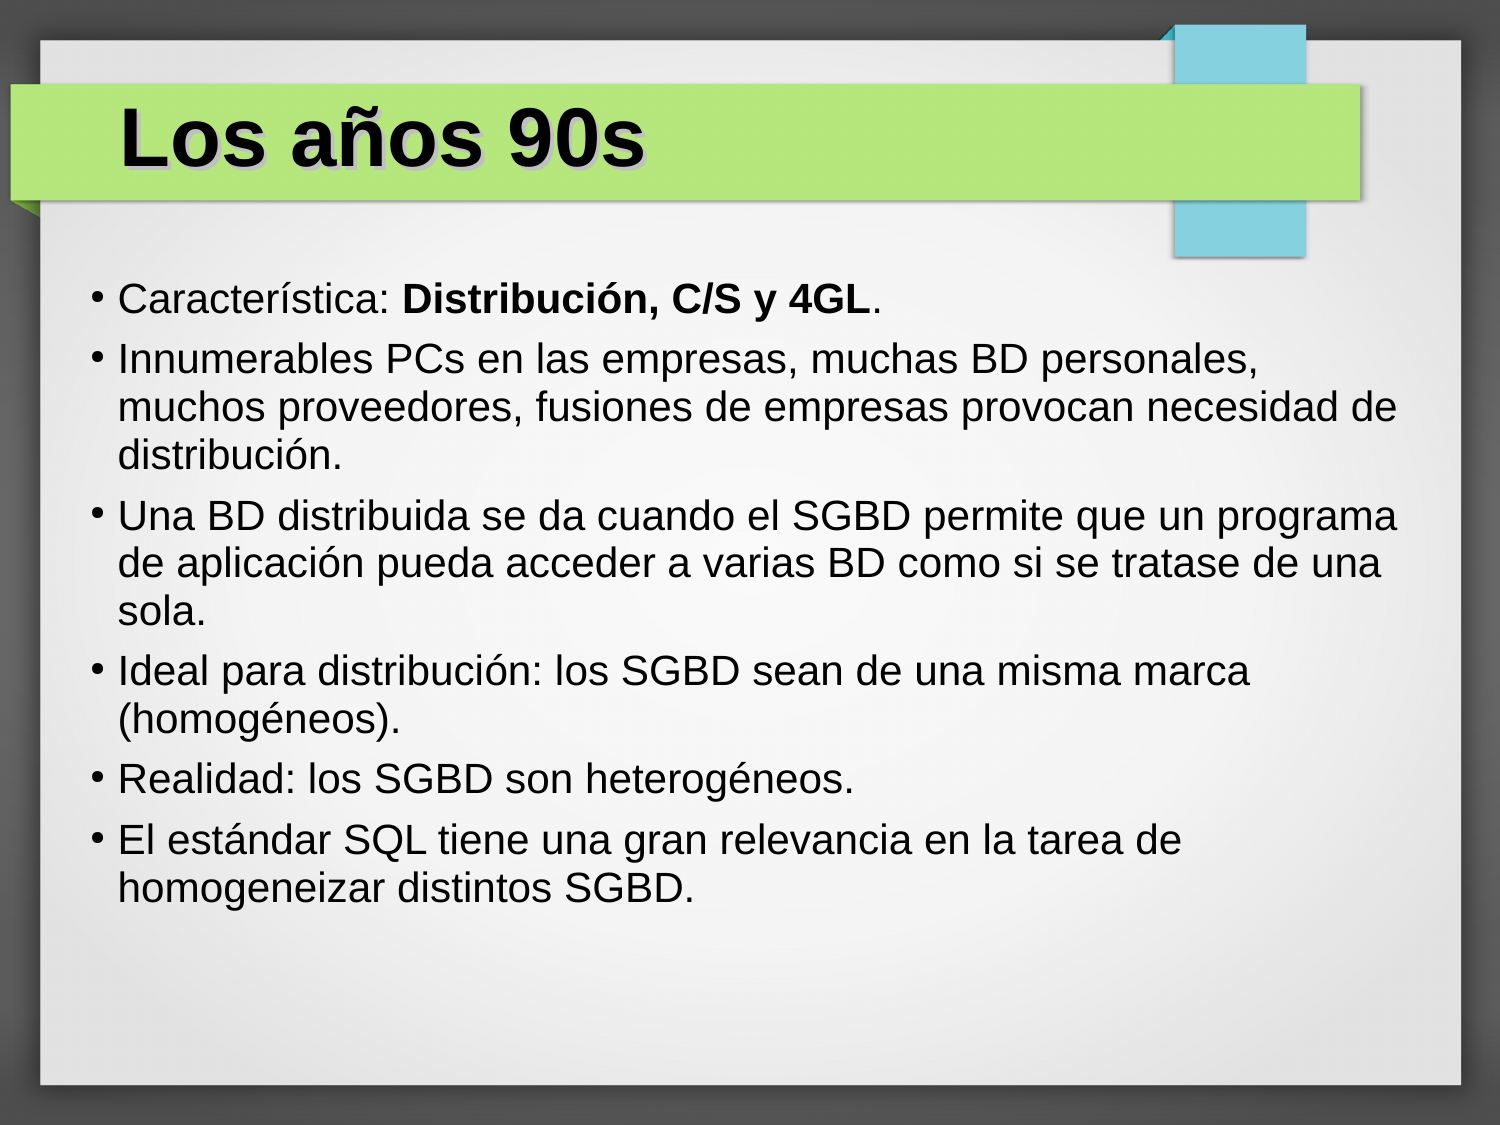

# Los años 90s
Característica: Distribución, C/S y 4GL.
Innumerables PCs en las empresas, muchas BD personales, muchos proveedores, fusiones de empresas provocan necesidad de distribución.
Una BD distribuida se da cuando el SGBD permite que un programa de aplicación pueda acceder a varias BD como si se tratase de una sola.
Ideal para distribución: los SGBD sean de una misma marca (homogéneos).
Realidad: los SGBD son heterogéneos.
El estándar SQL tiene una gran relevancia en la tarea de homogeneizar distintos SGBD.